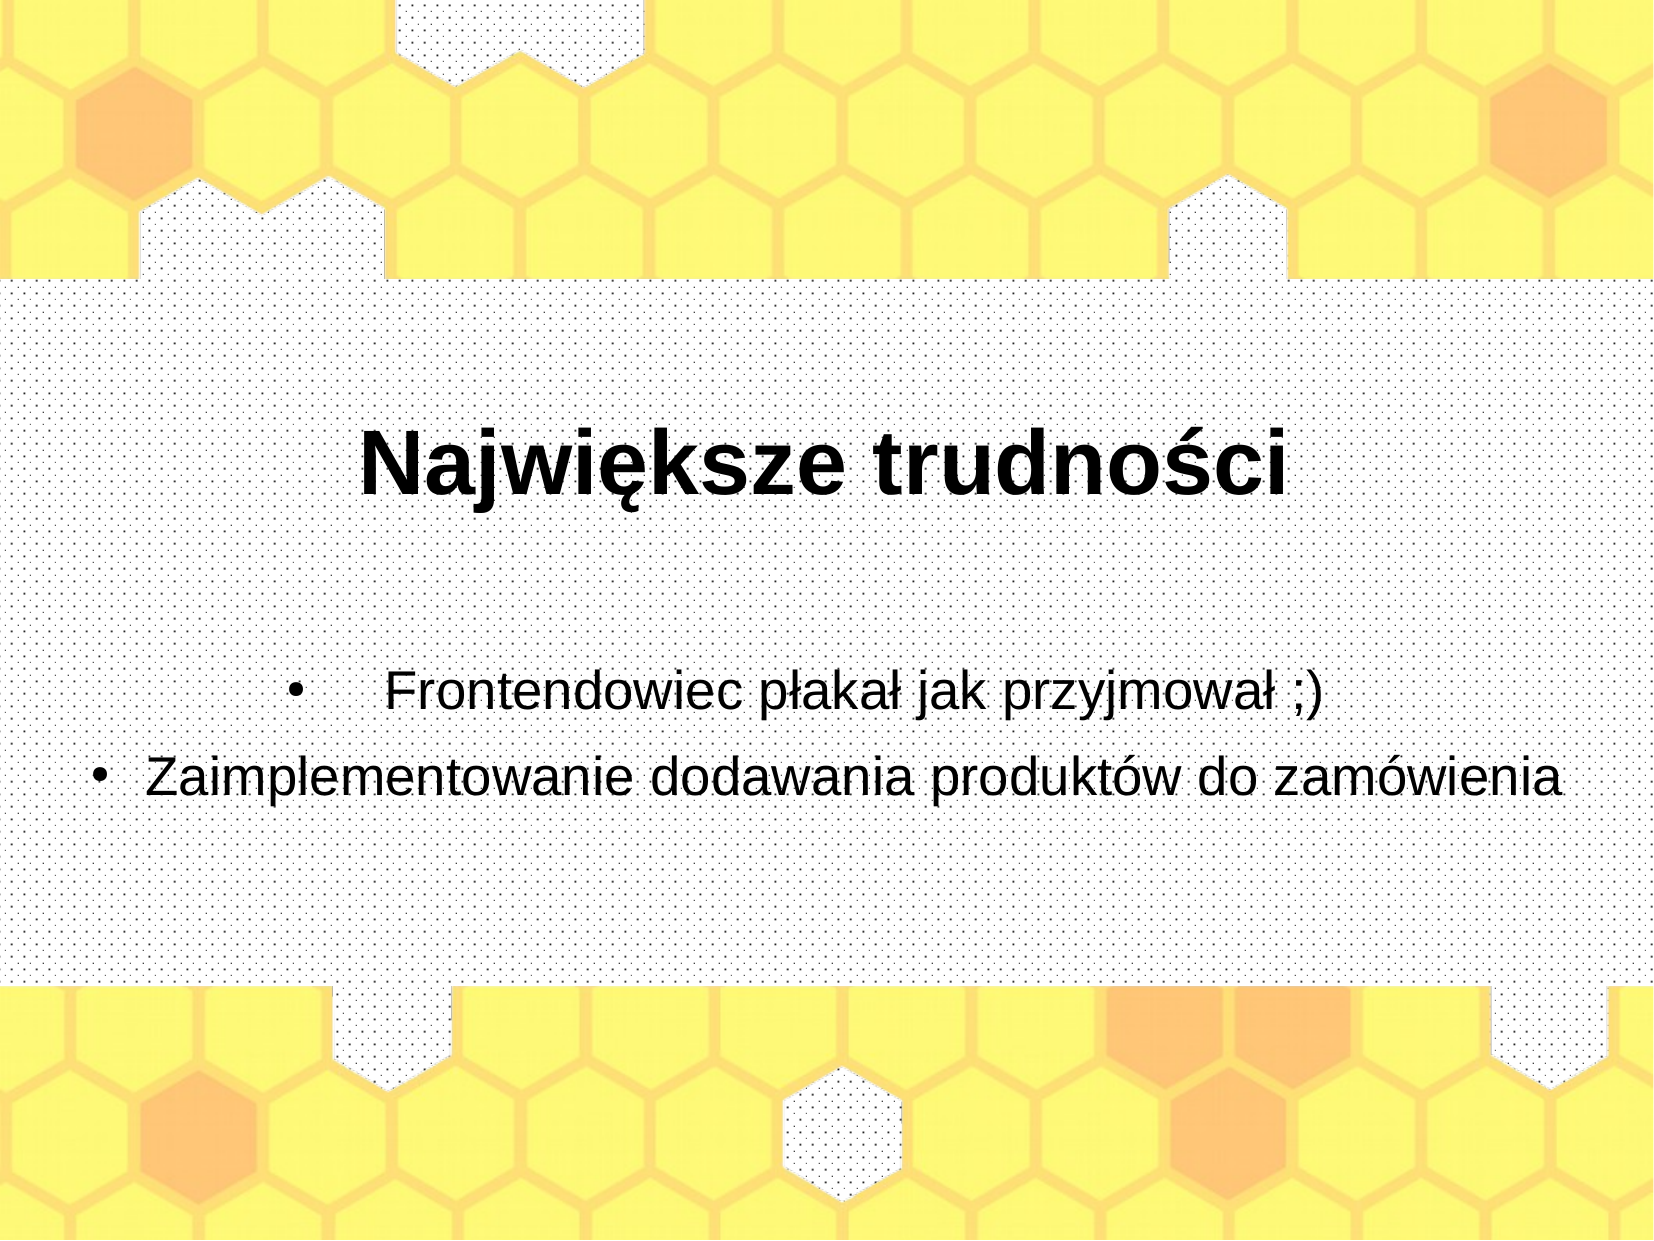

# Największe trudności
Frontendowiec płakał jak przyjmował ;)
Zaimplementowanie dodawania produktów do zamówienia